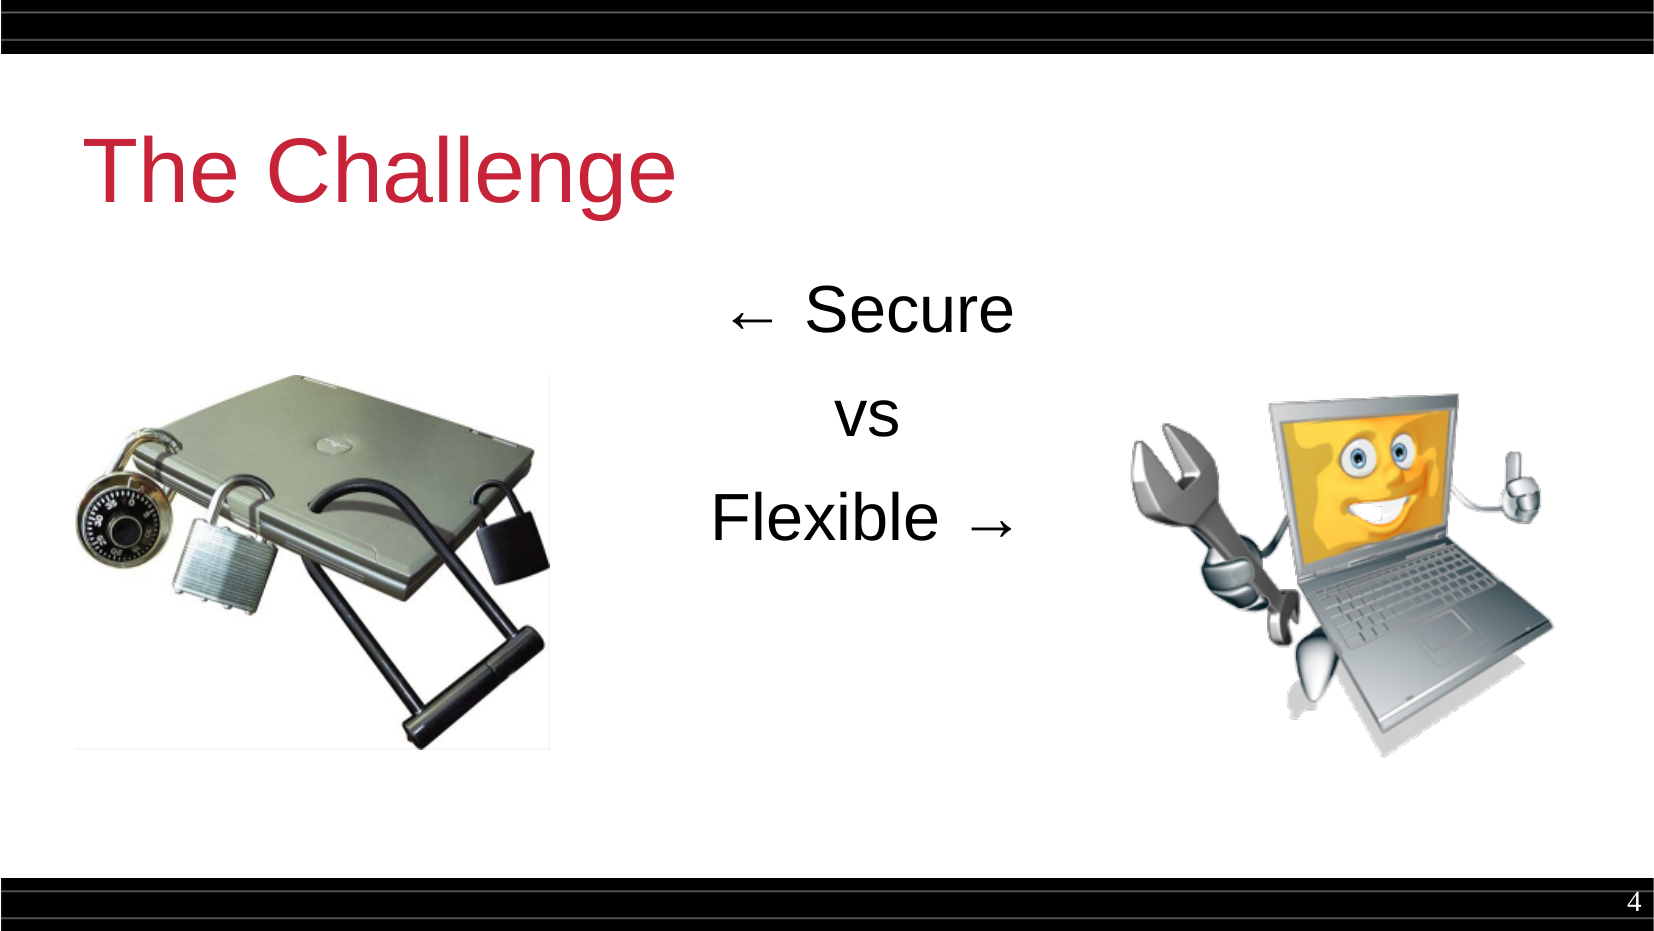

# The Challenge
← Secure
vs
Flexible →